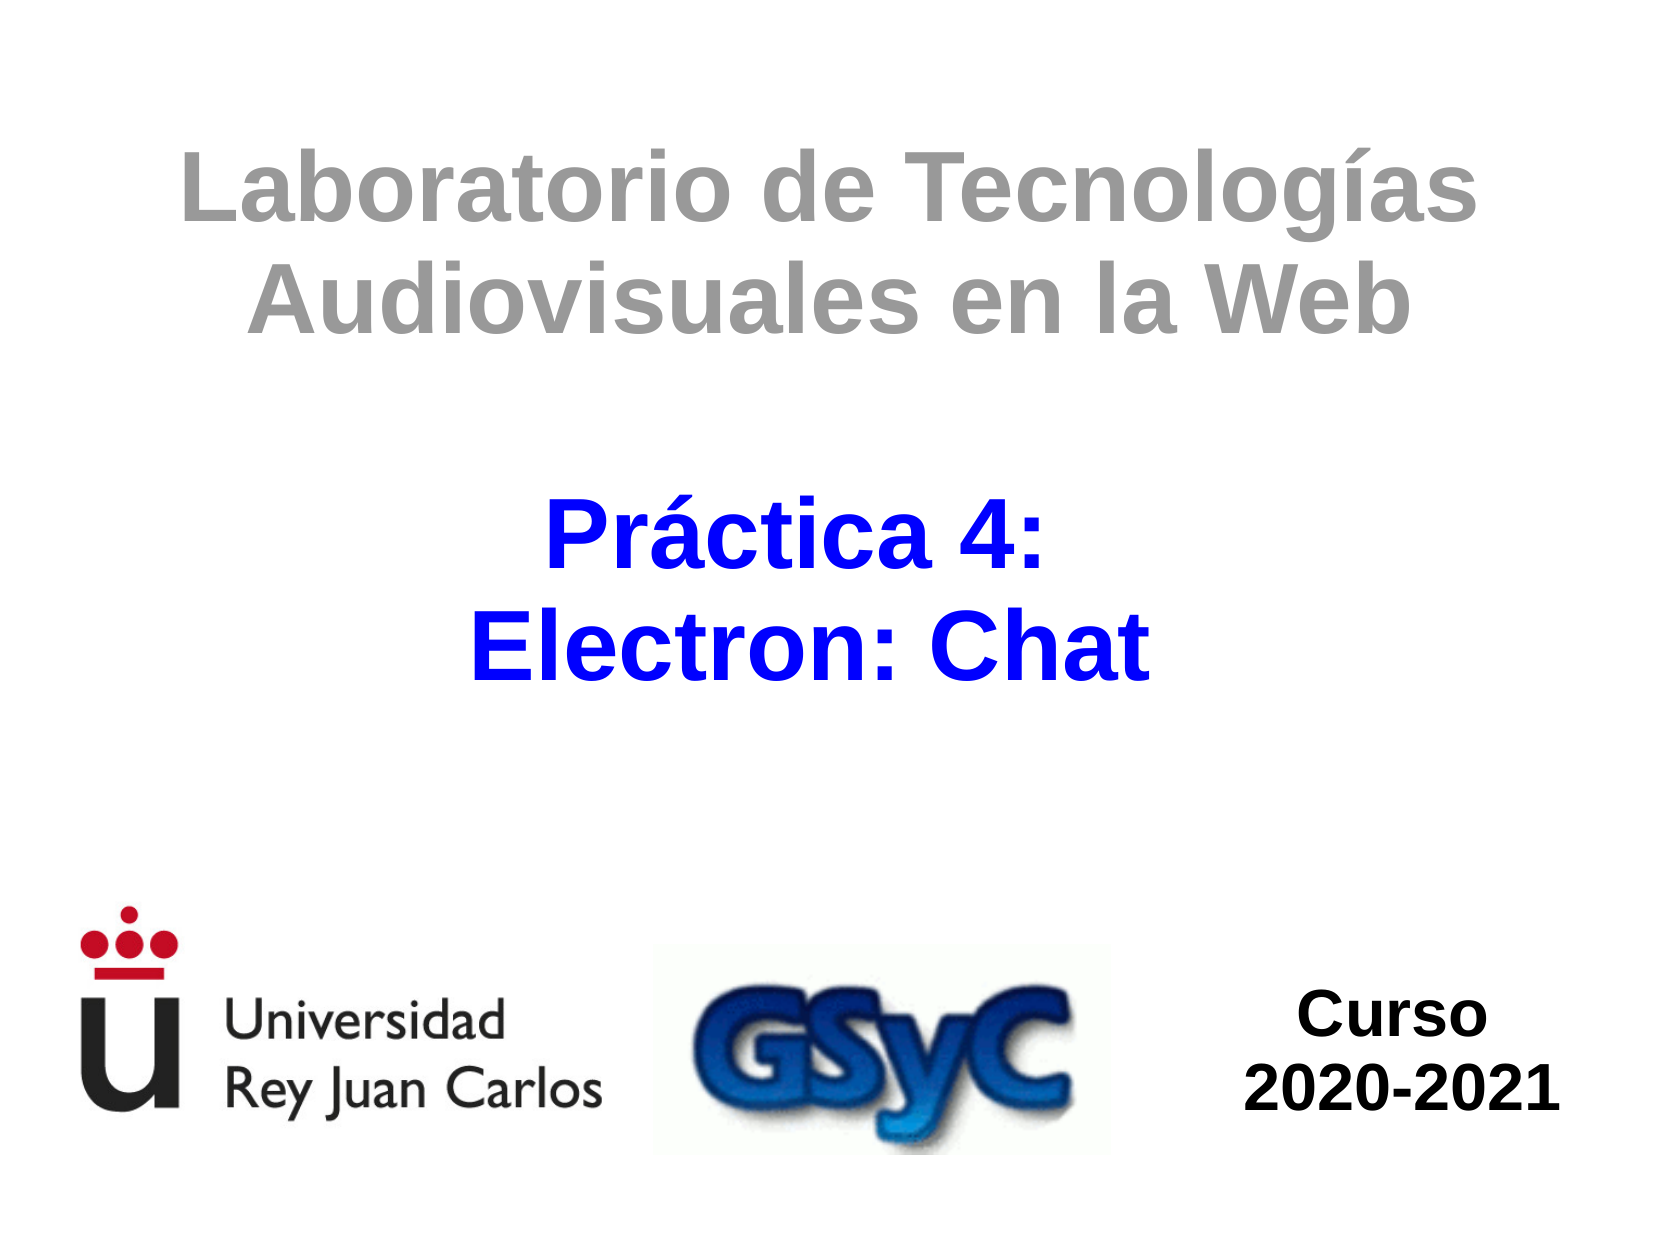

Laboratorio de Tecnologías Audiovisuales en la Web
# Práctica 4: Electron: Chat
Curso
2020-2021